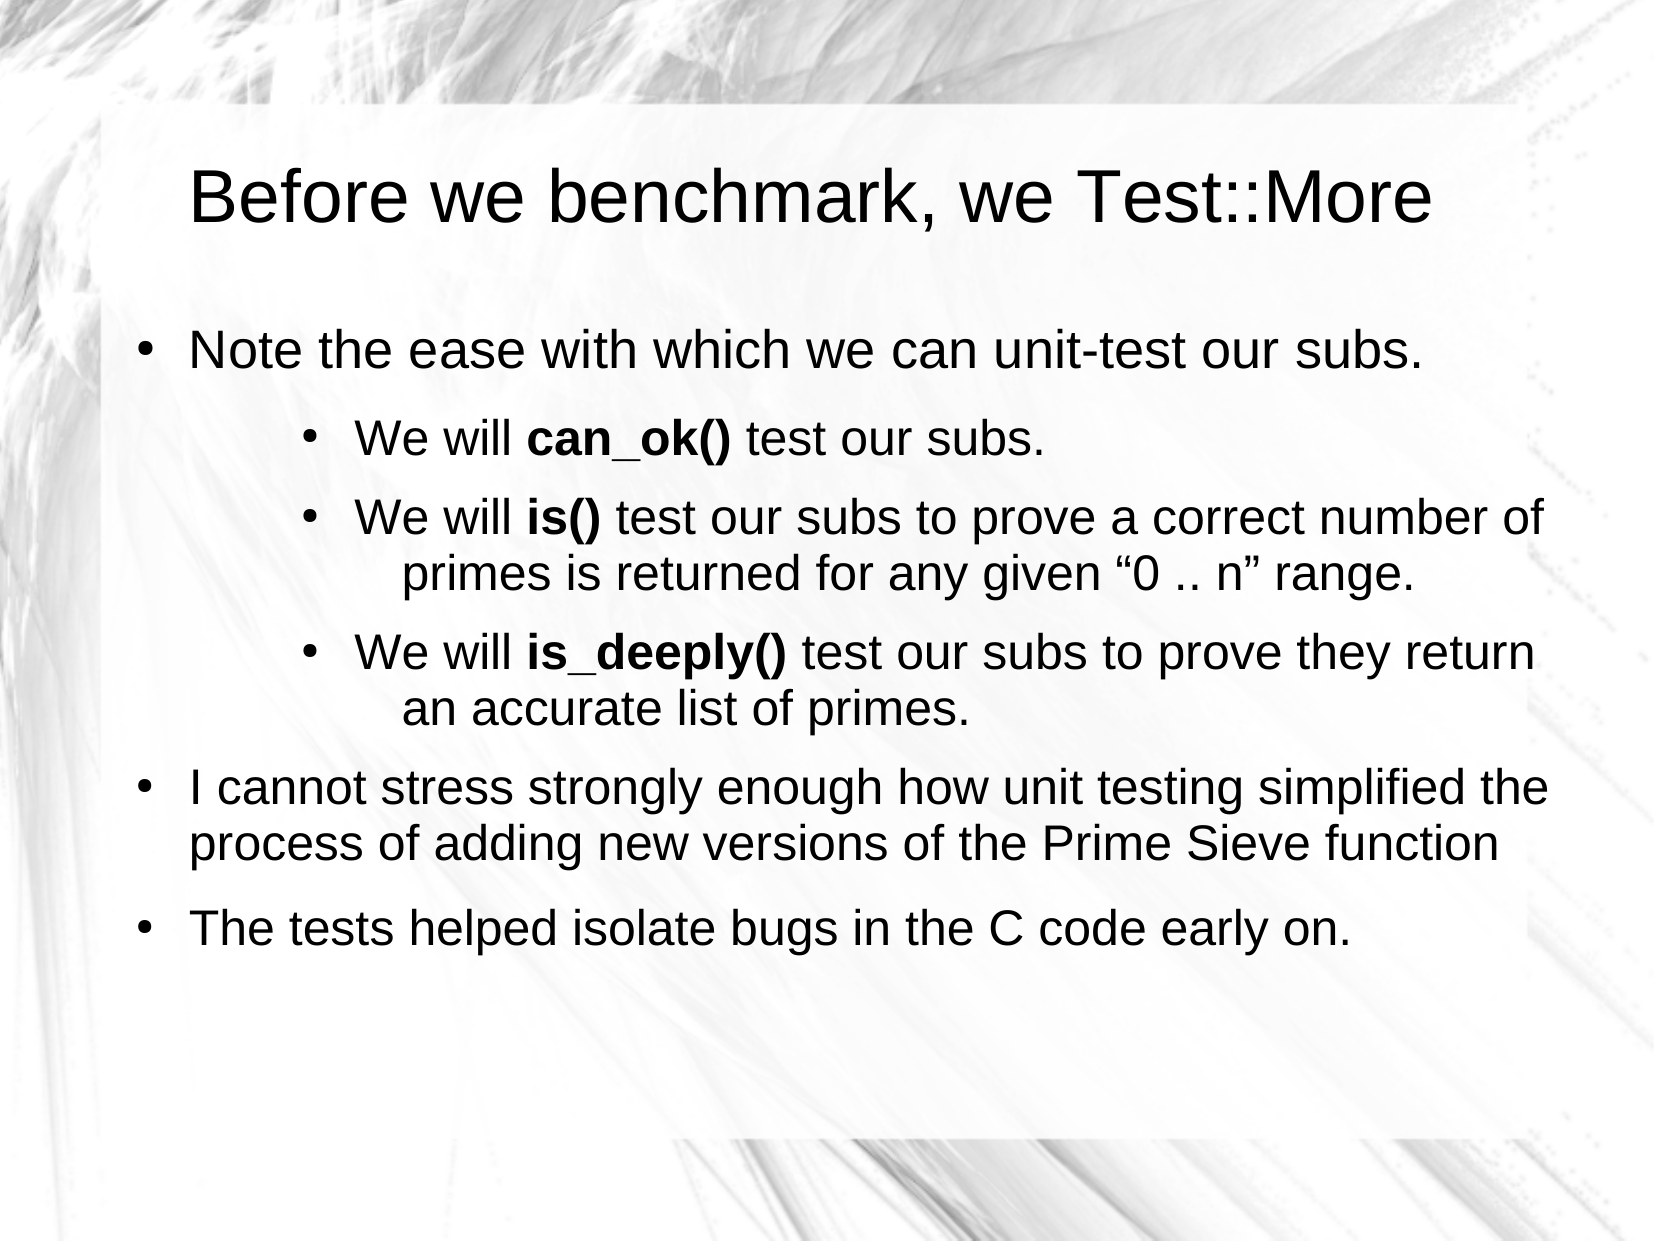

# Before we benchmark, we Test::More
Note the ease with which we can unit-test our subs.
We will can_ok() test our subs.
We will is() test our subs to prove a correct number of primes is returned for any given “0 .. n” range.
We will is_deeply() test our subs to prove they return an accurate list of primes.
I cannot stress strongly enough how unit testing simplified the process of adding new versions of the Prime Sieve function
The tests helped isolate bugs in the C code early on.